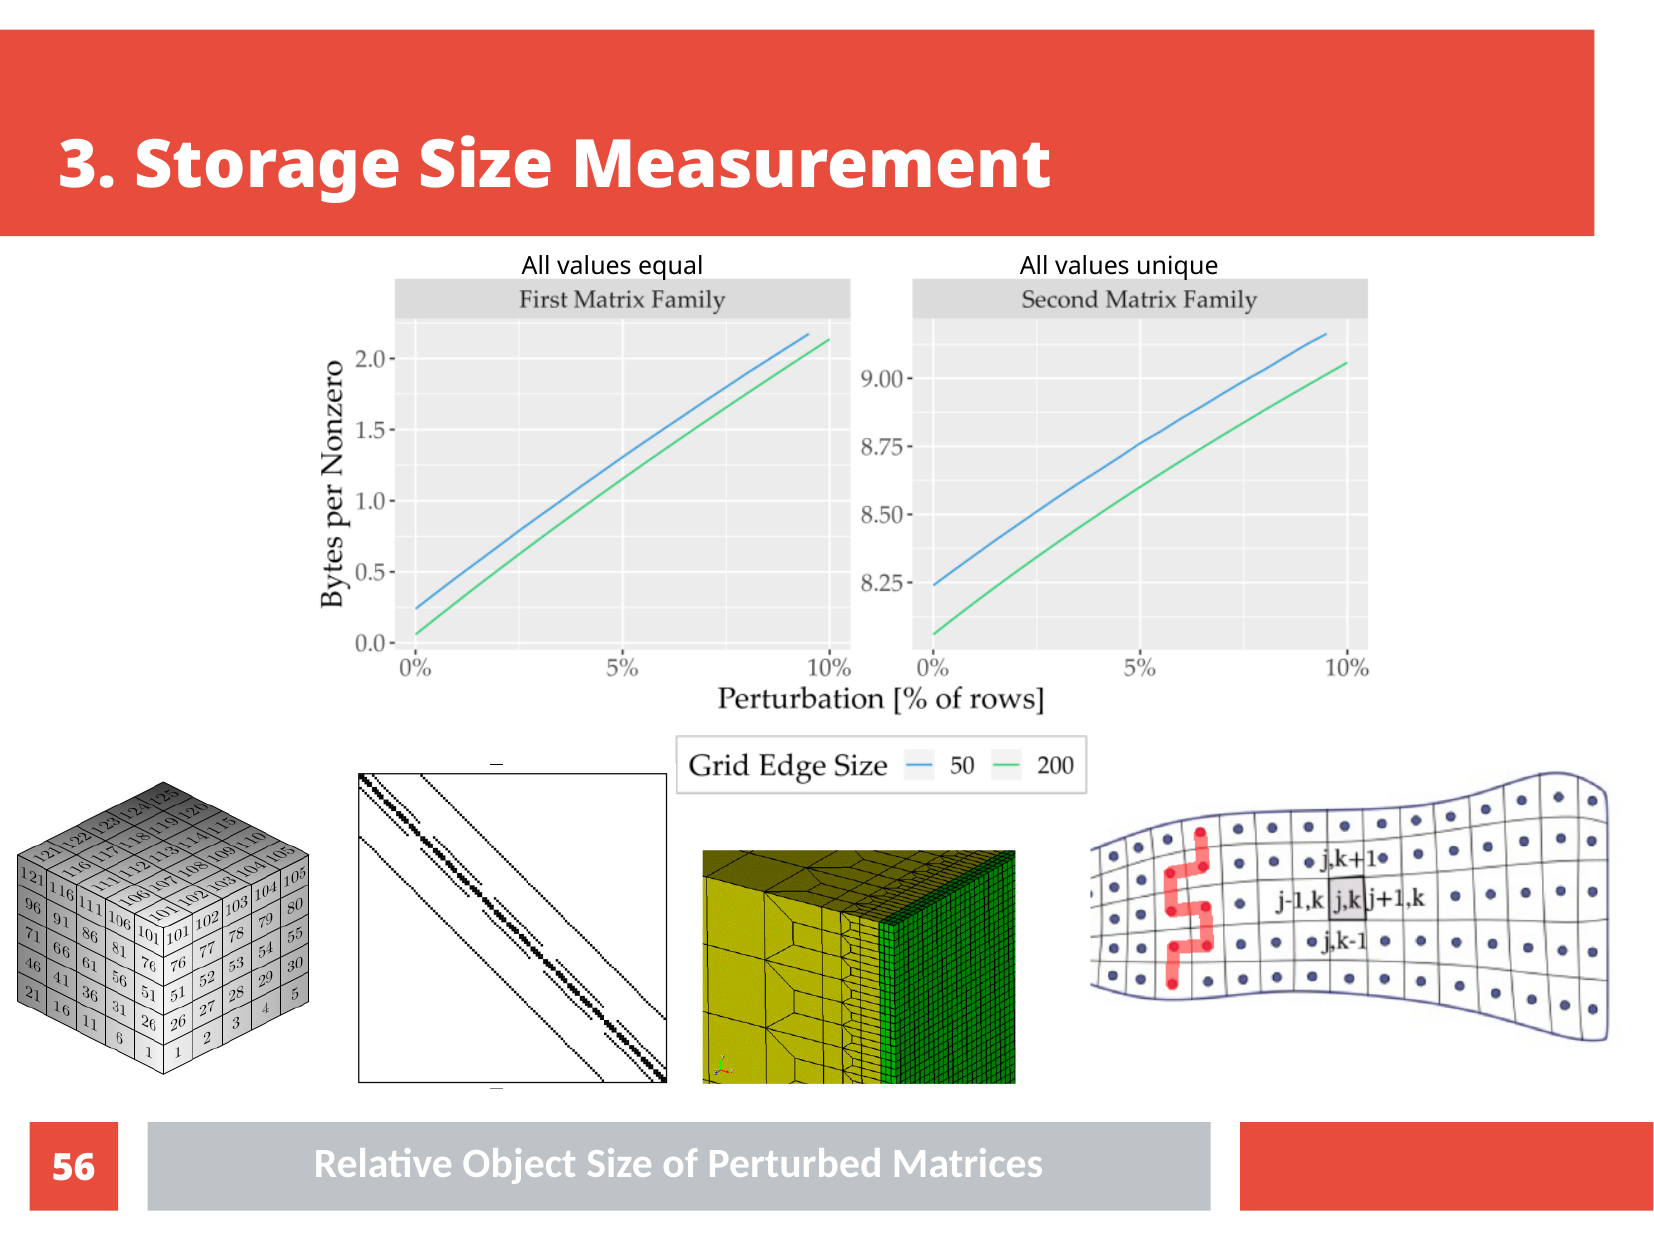

# 3. Storage Size Measurement
All values equal
All values unique
56
Relative Object Size of Perturbed Matrices